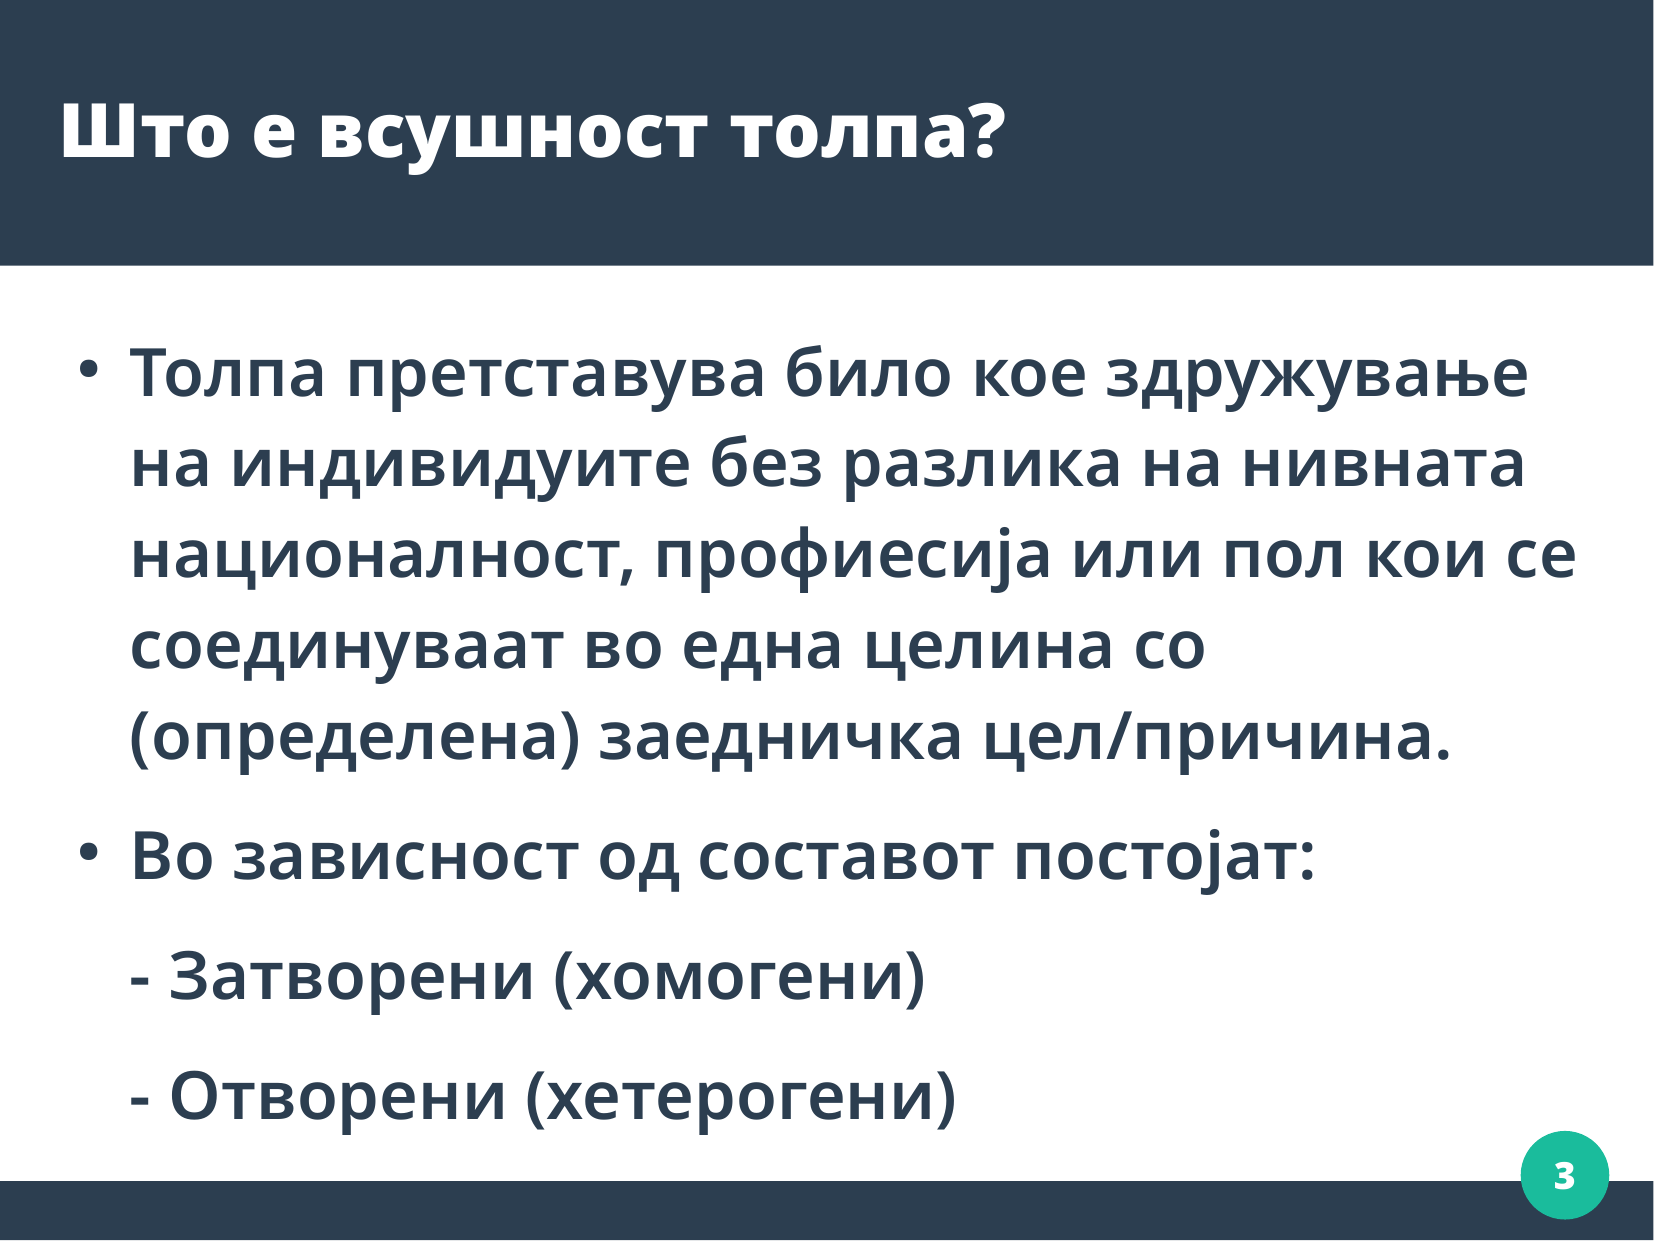

# Што е всушност толпа?
Толпа претставува било кое здружување на индивидуите без разлика на нивната националност, профиесија или пол кои се соединуваат во една целина со (определена) заедничка цел/причина.
Во зависност од составот постојат:
- Затворени (хомогени)
- Отворени (хетерогени)
3